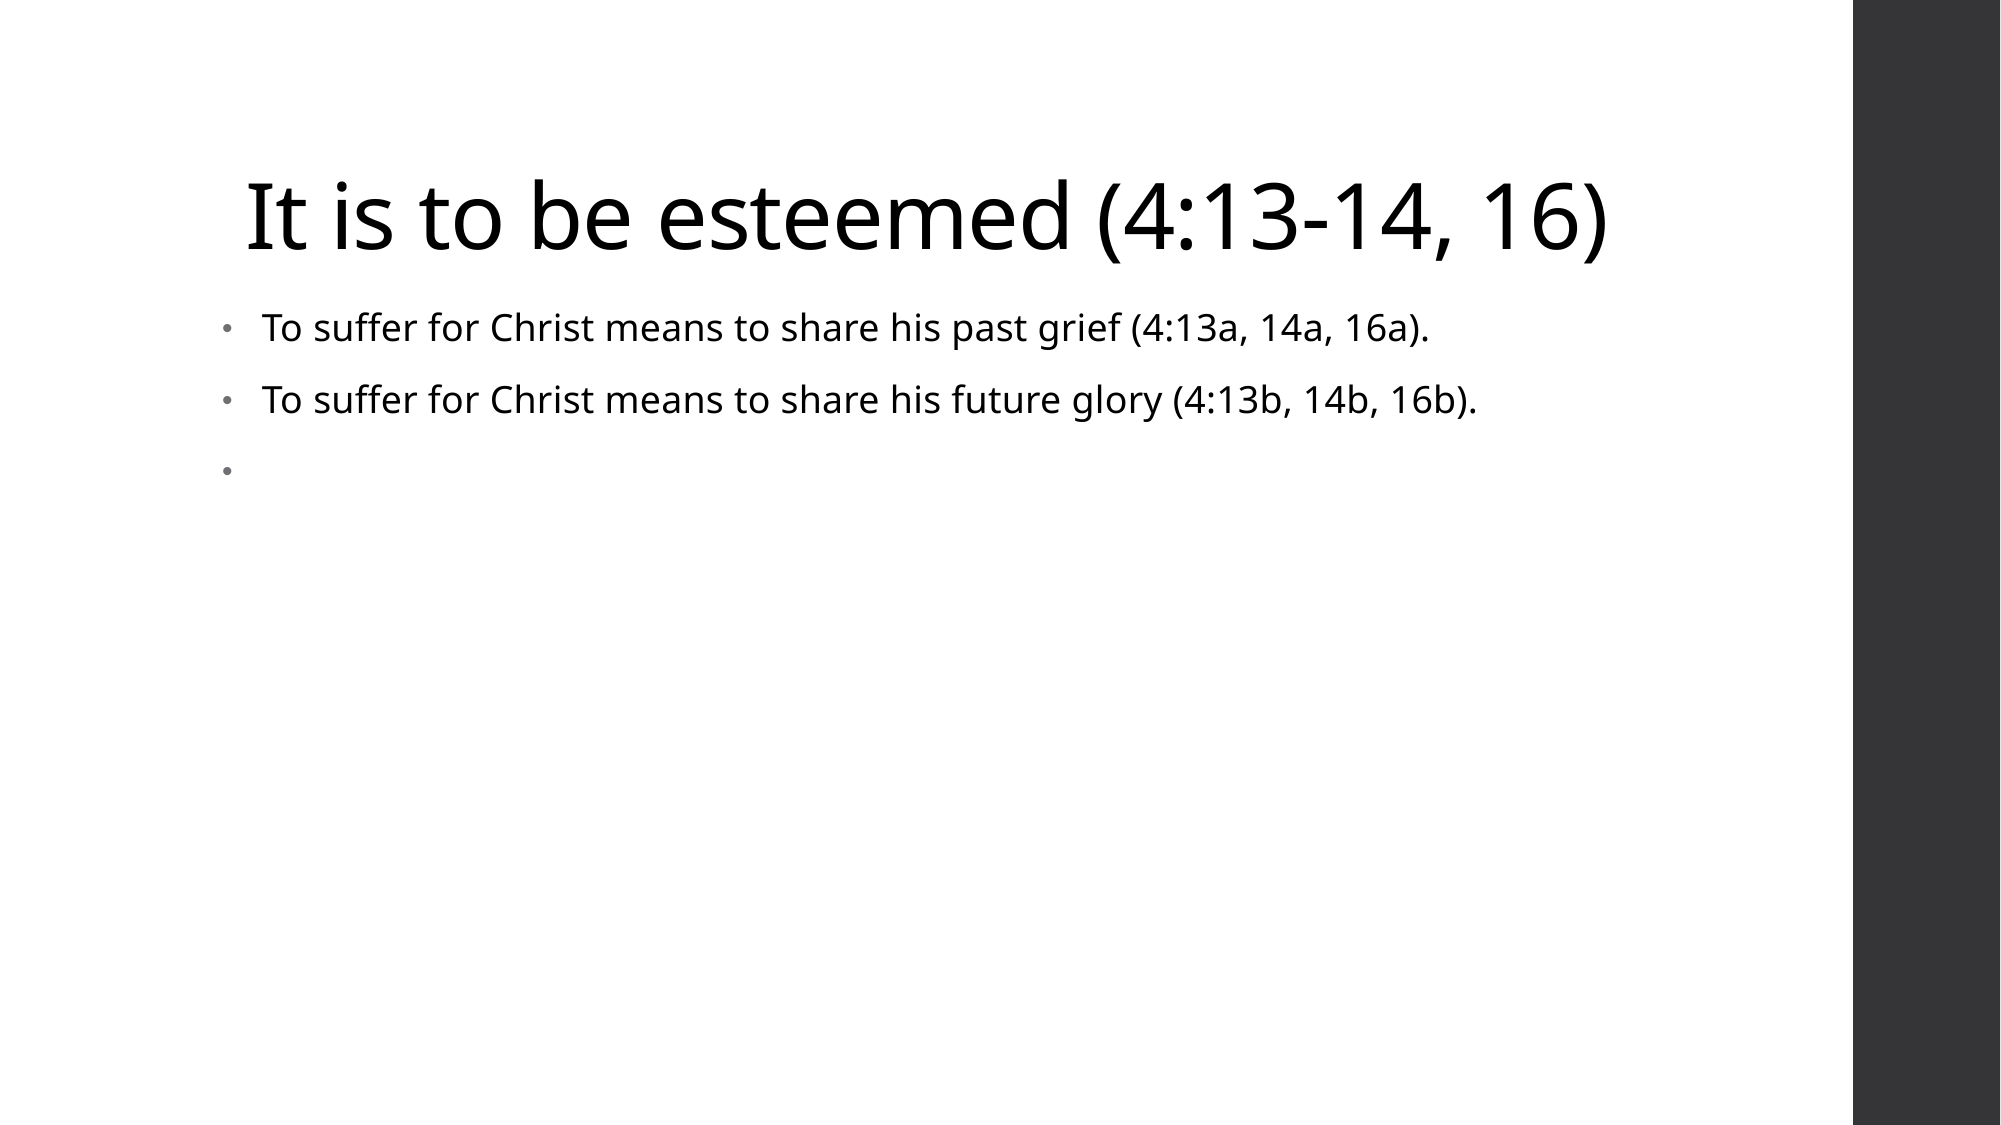

# It is to be esteemed (4:13-14, 16)
 To suffer for Christ means to share his past grief (4:13a, 14a, 16a).
 To suffer for Christ means to share his future glory (4:13b, 14b, 16b).